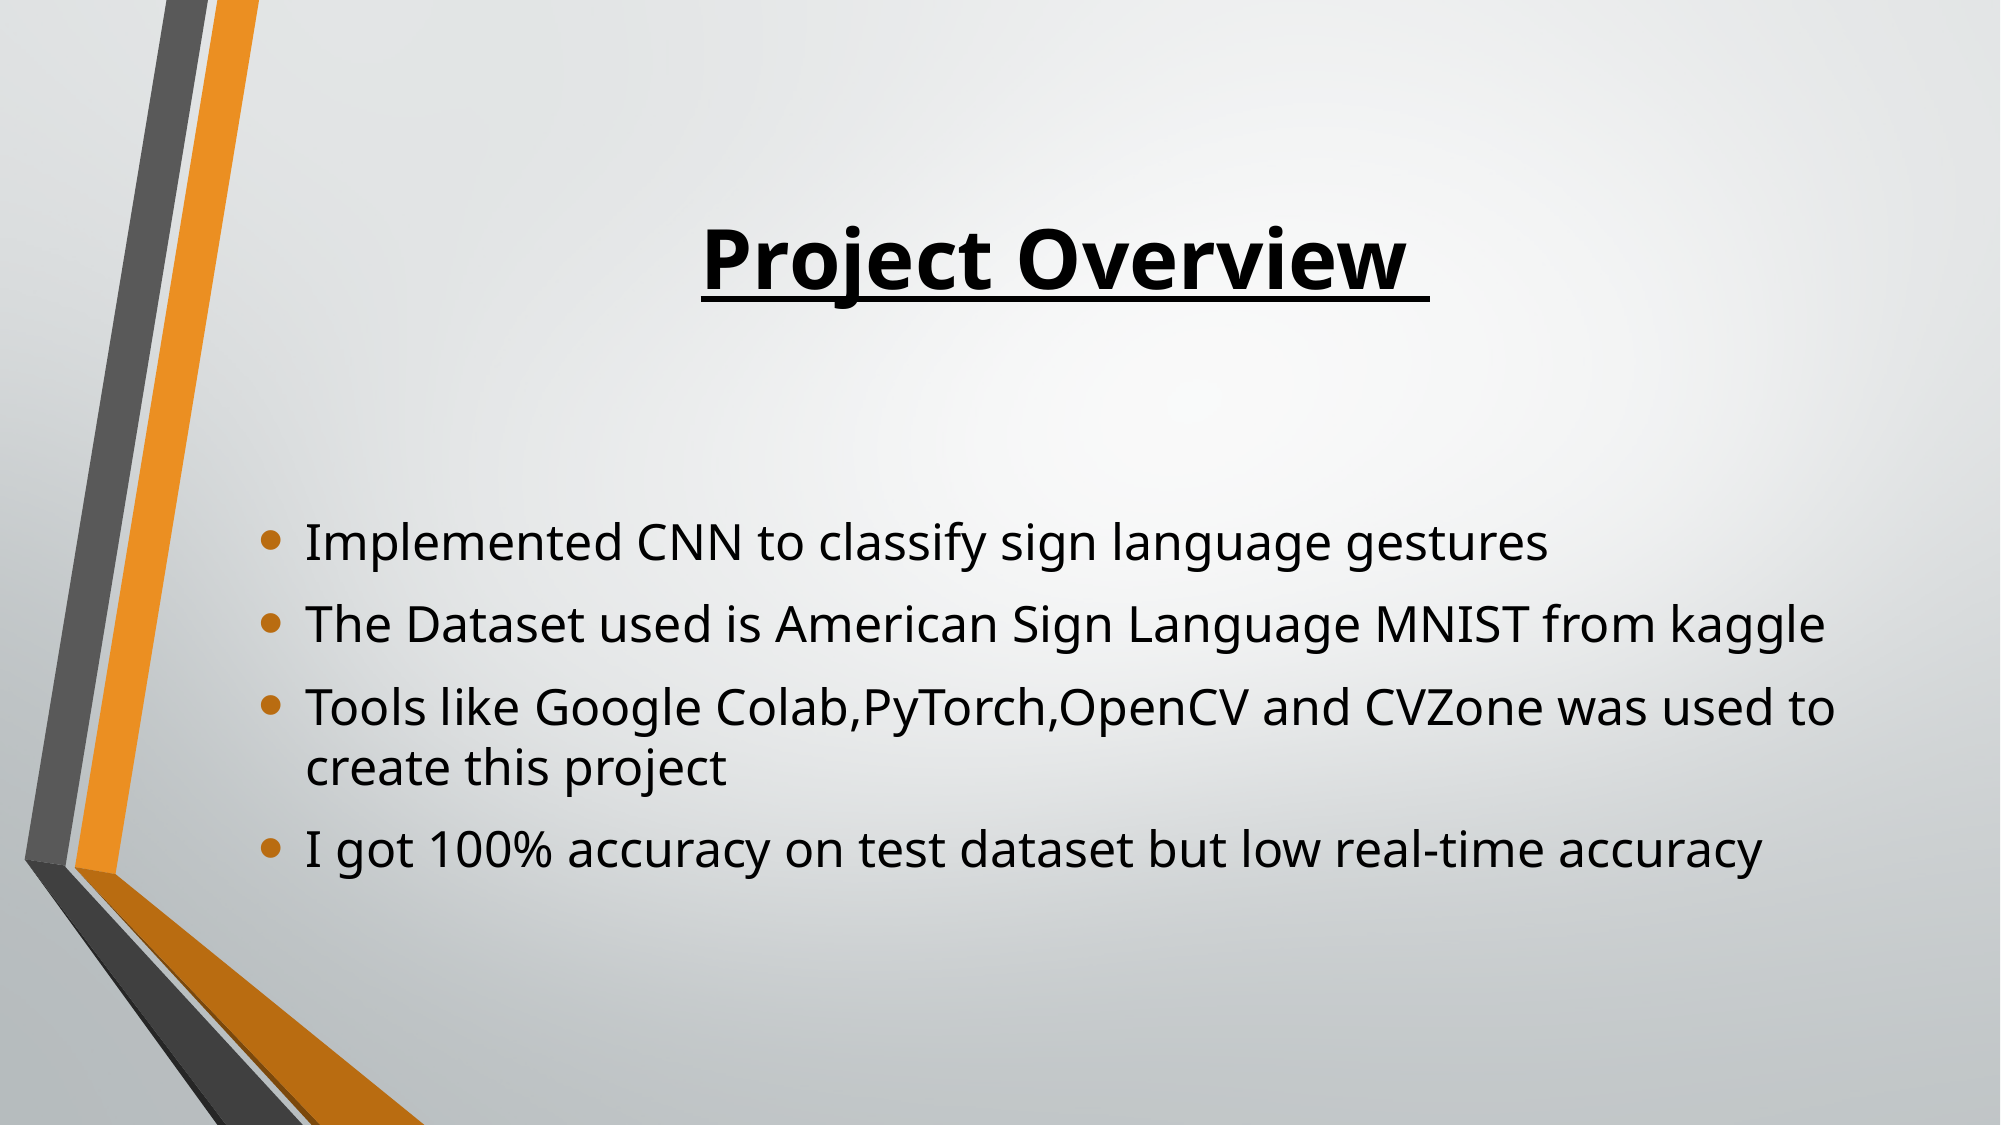

# Project Overview
Implemented CNN to classify sign language gestures
The Dataset used is American Sign Language MNIST from kaggle
Tools like Google Colab,PyTorch,OpenCV and CVZone was used to create this project
I got 100% accuracy on test dataset but low real-time accuracy